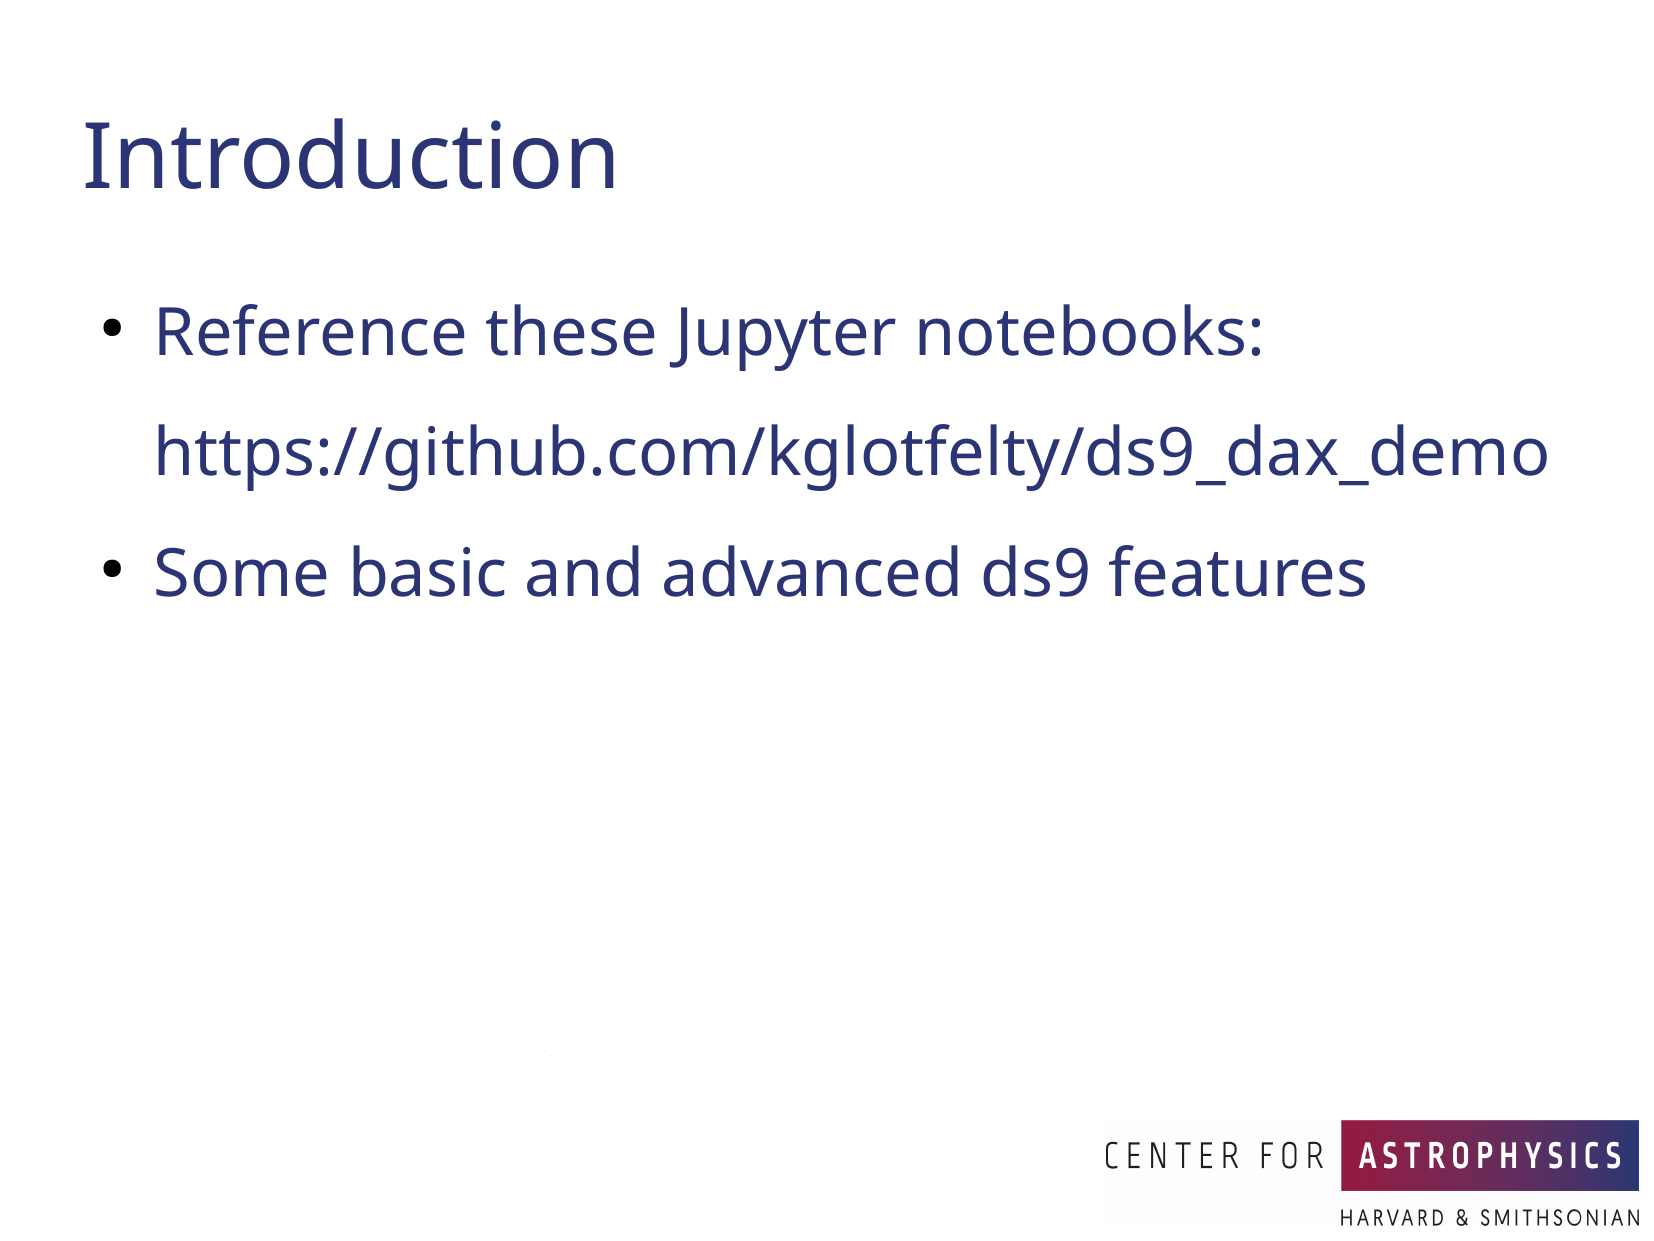

# Introduction
Reference these Jupyter notebooks:
https://github.com/kglotfelty/ds9_dax_demo
Some basic and advanced ds9 features